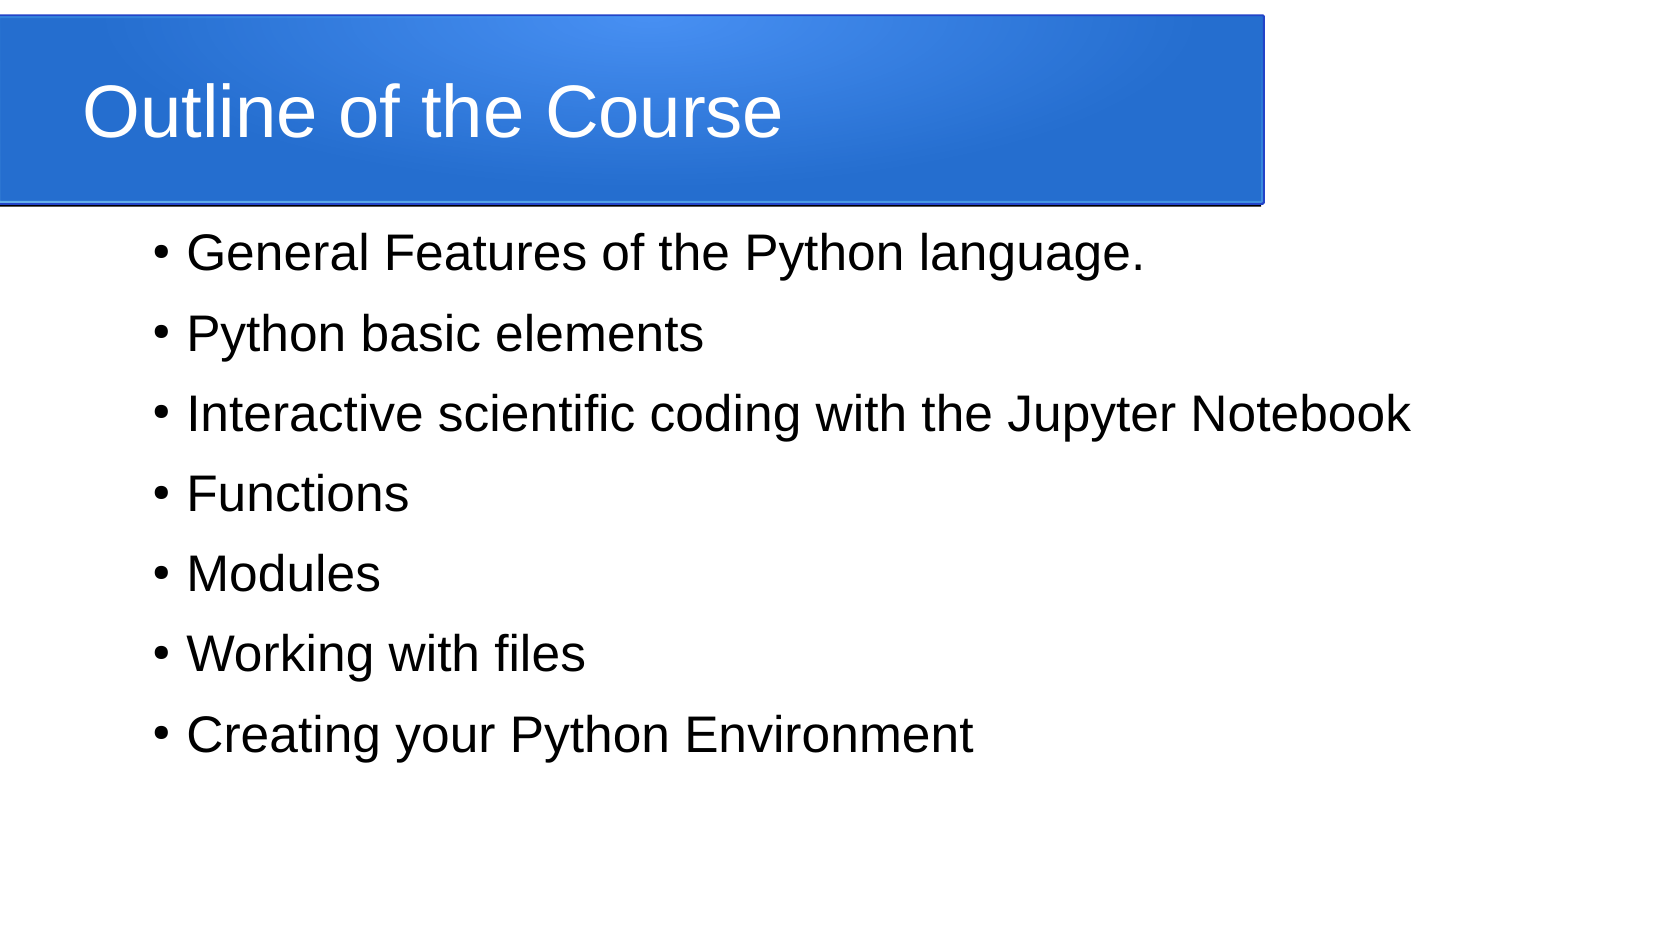

# Outline of the Course
General Features of the Python language.
Python basic elements
Interactive scientific coding with the Jupyter Notebook
Functions
Modules
Working with files
Creating your Python Environment